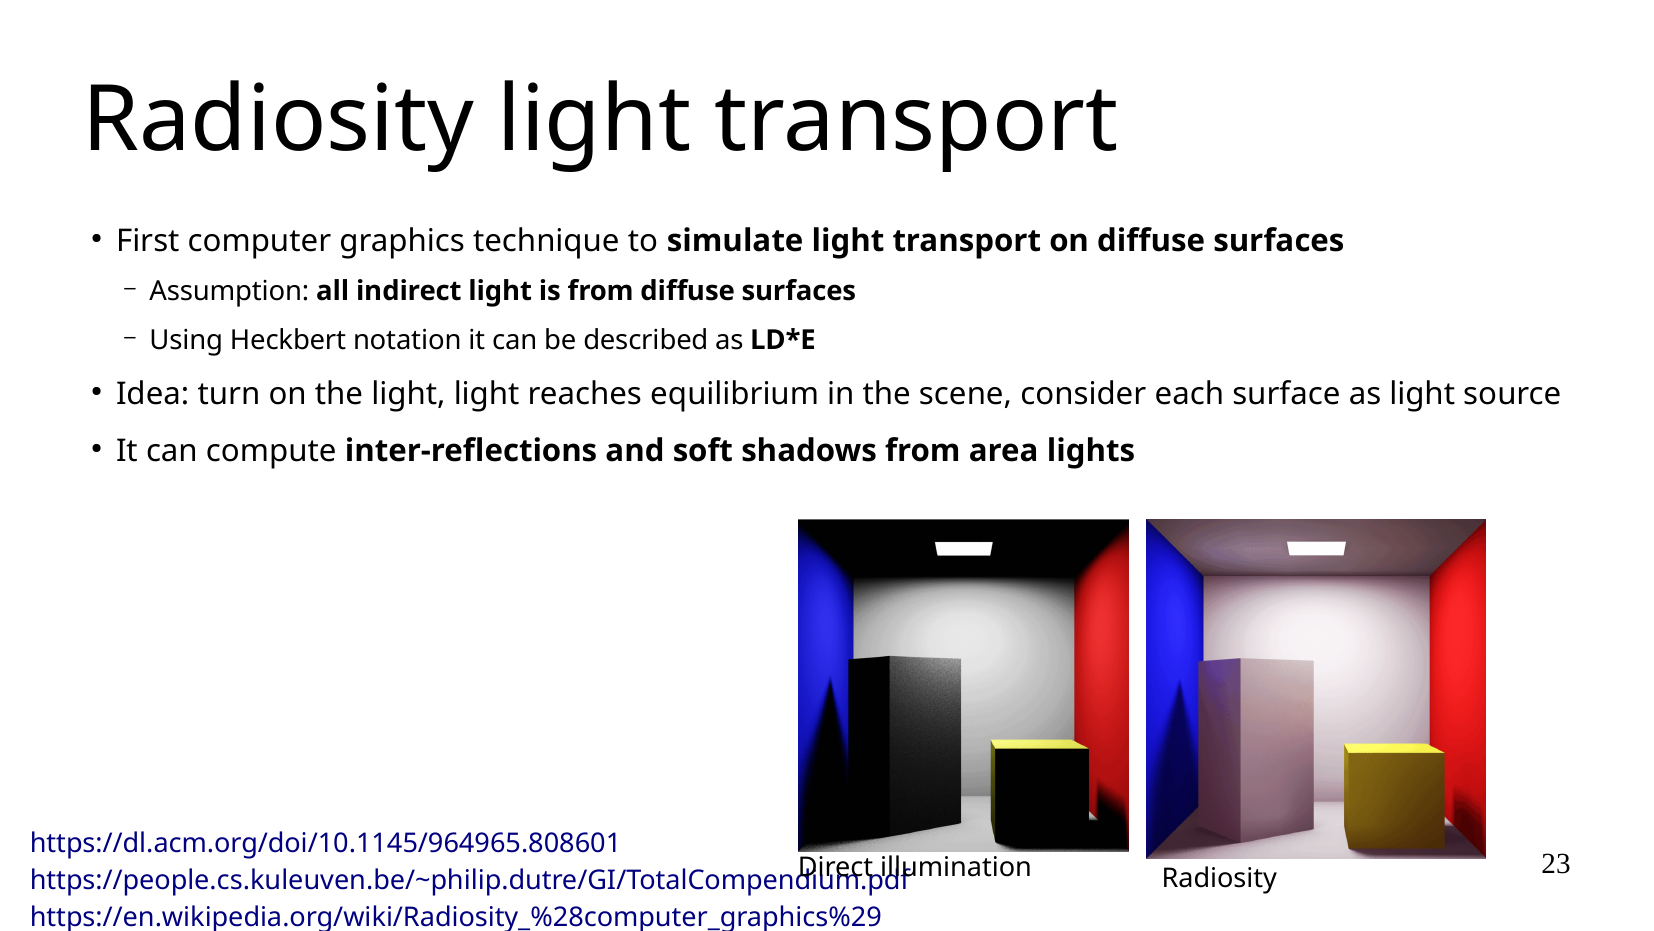

# Radiosity light transport
First computer graphics technique to simulate light transport on diffuse surfaces
Assumption: all indirect light is from diffuse surfaces
Using Heckbert notation it can be described as LD*E
Idea: turn on the light, light reaches equilibrium in the scene, consider each surface as light source
It can compute inter-reflections and soft shadows from area lights
https://dl.acm.org/doi/10.1145/964965.808601
https://people.cs.kuleuven.be/~philip.dutre/GI/TotalCompendium.pdf
https://en.wikipedia.org/wiki/Radiosity_%28computer_graphics%29
Direct illumination
23
Radiosity